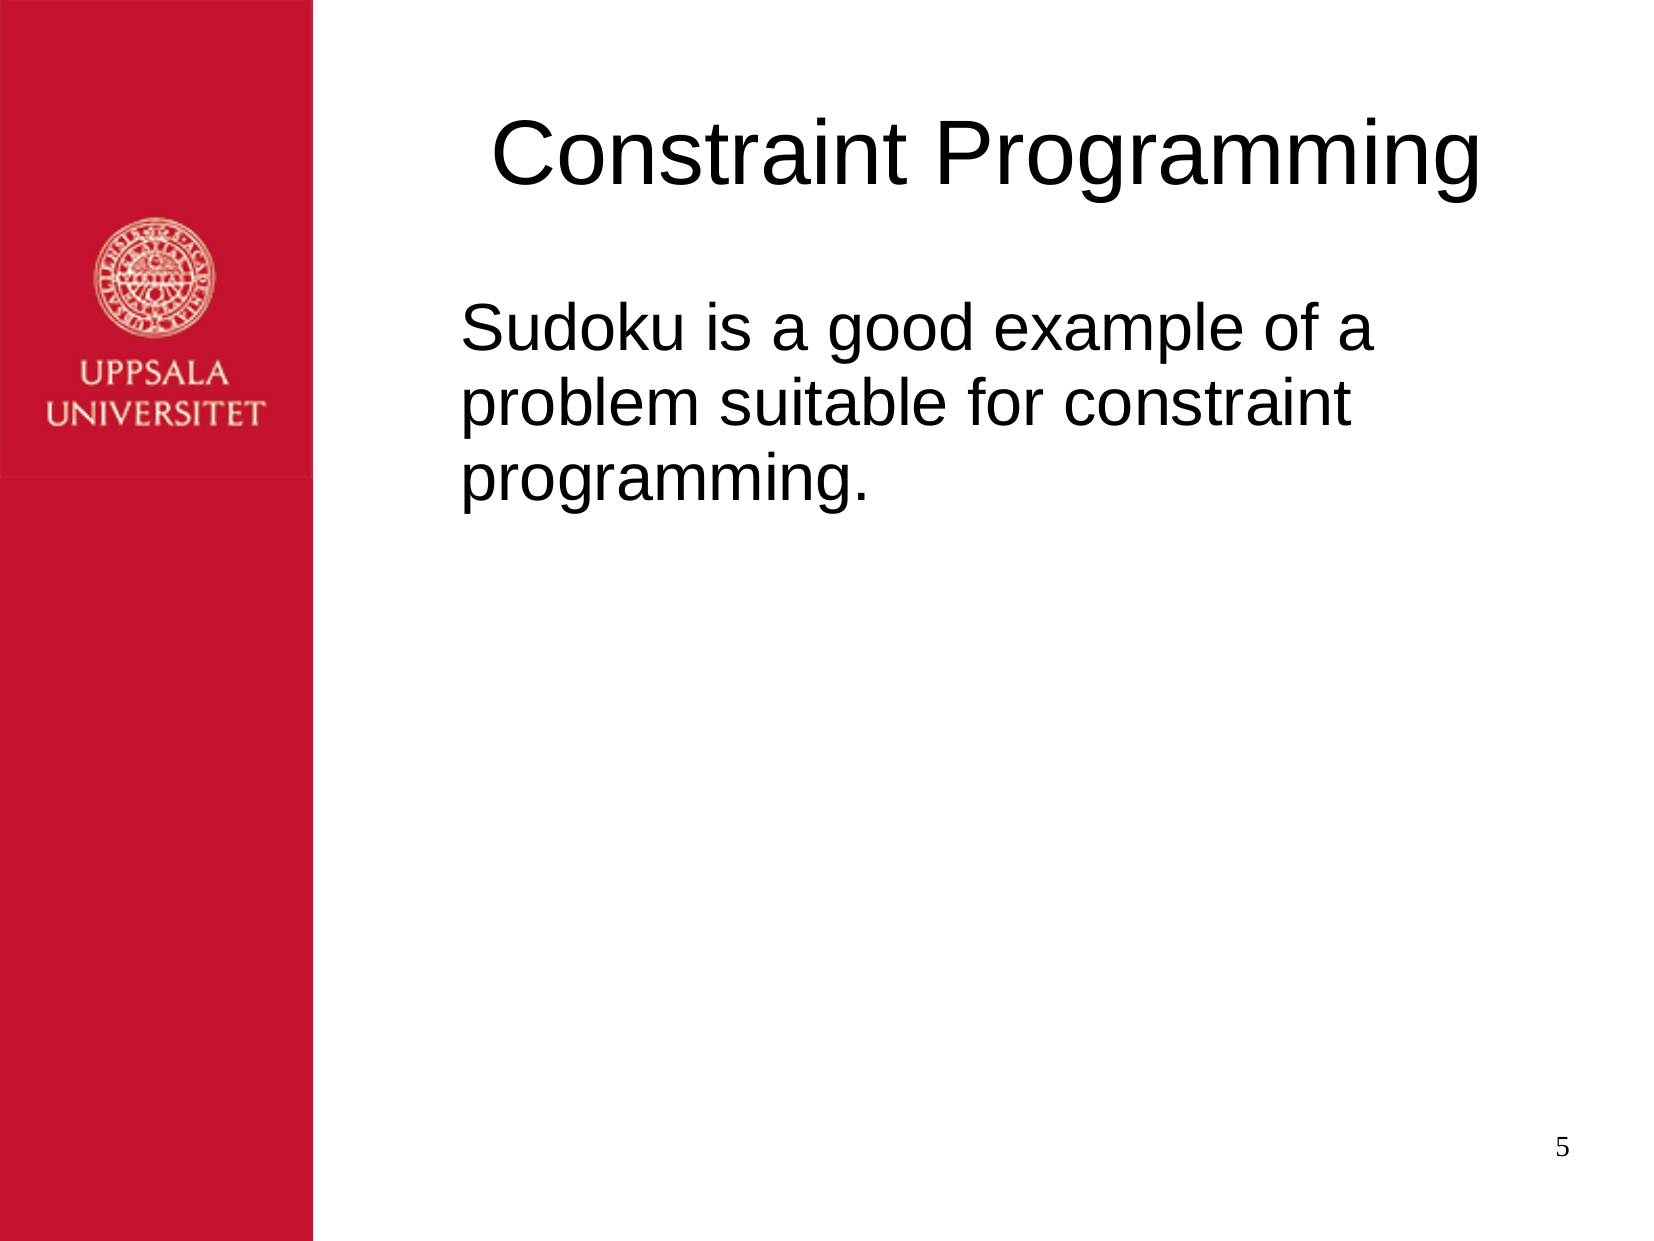

# Constraint Programming
Sudoku is a good example of a problem suitable for constraint programming.
5